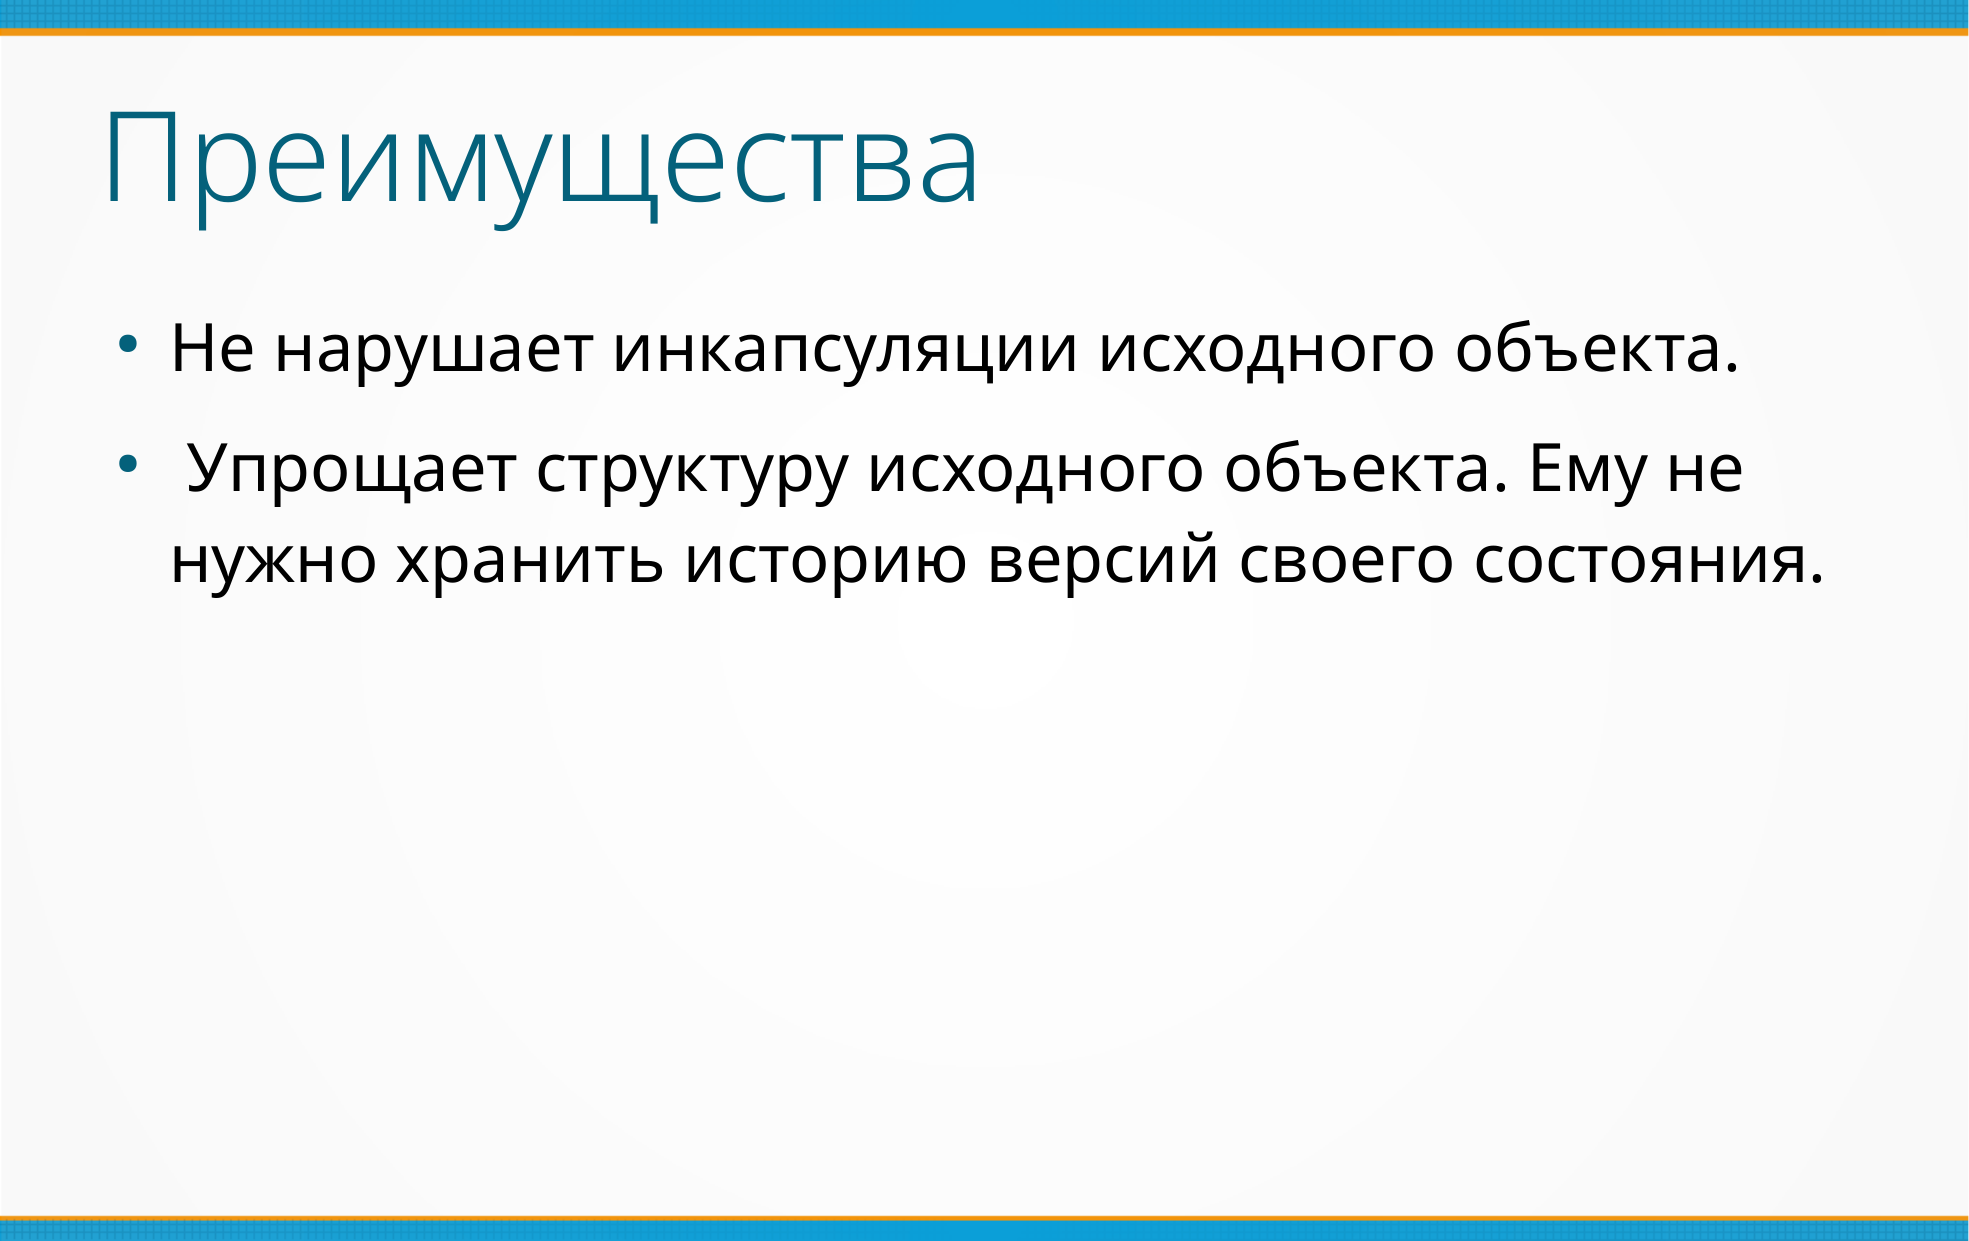

# Преимущества
Не нарушает инкапсуляции исходного объекта.
 Упрощает структуру исходного объекта. Ему не нужно хранить историю версий своего состояния.